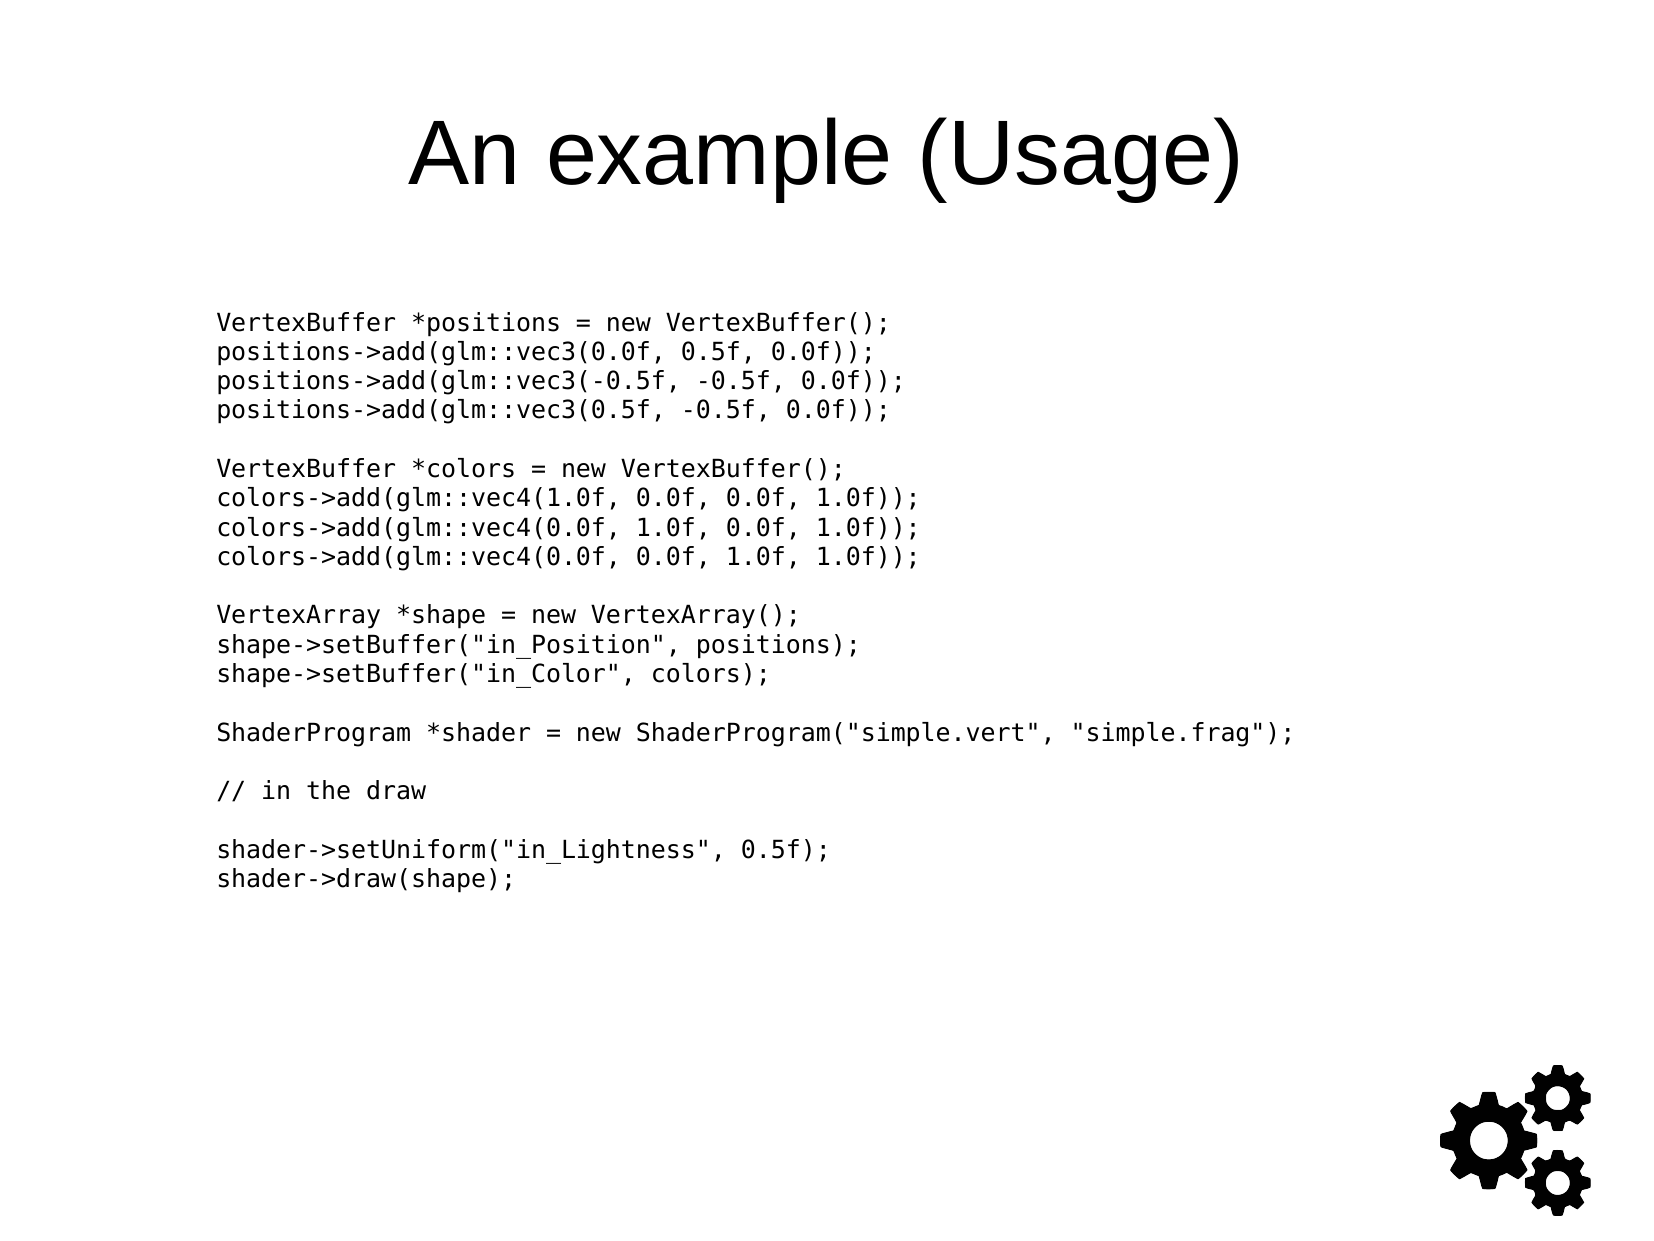

# An example (Usage)
 VertexBuffer *positions = new VertexBuffer();
 positions->add(glm::vec3(0.0f, 0.5f, 0.0f));
 positions->add(glm::vec3(-0.5f, -0.5f, 0.0f));
 positions->add(glm::vec3(0.5f, -0.5f, 0.0f));
 VertexBuffer *colors = new VertexBuffer();
 colors->add(glm::vec4(1.0f, 0.0f, 0.0f, 1.0f));
 colors->add(glm::vec4(0.0f, 1.0f, 0.0f, 1.0f));
 colors->add(glm::vec4(0.0f, 0.0f, 1.0f, 1.0f));
 VertexArray *shape = new VertexArray();
 shape->setBuffer("in_Position", positions);
 shape->setBuffer("in_Color", colors);
 ShaderProgram *shader = new ShaderProgram("simple.vert", "simple.frag");
 // in the draw
 shader->setUniform("in_Lightness", 0.5f);
 shader->draw(shape);